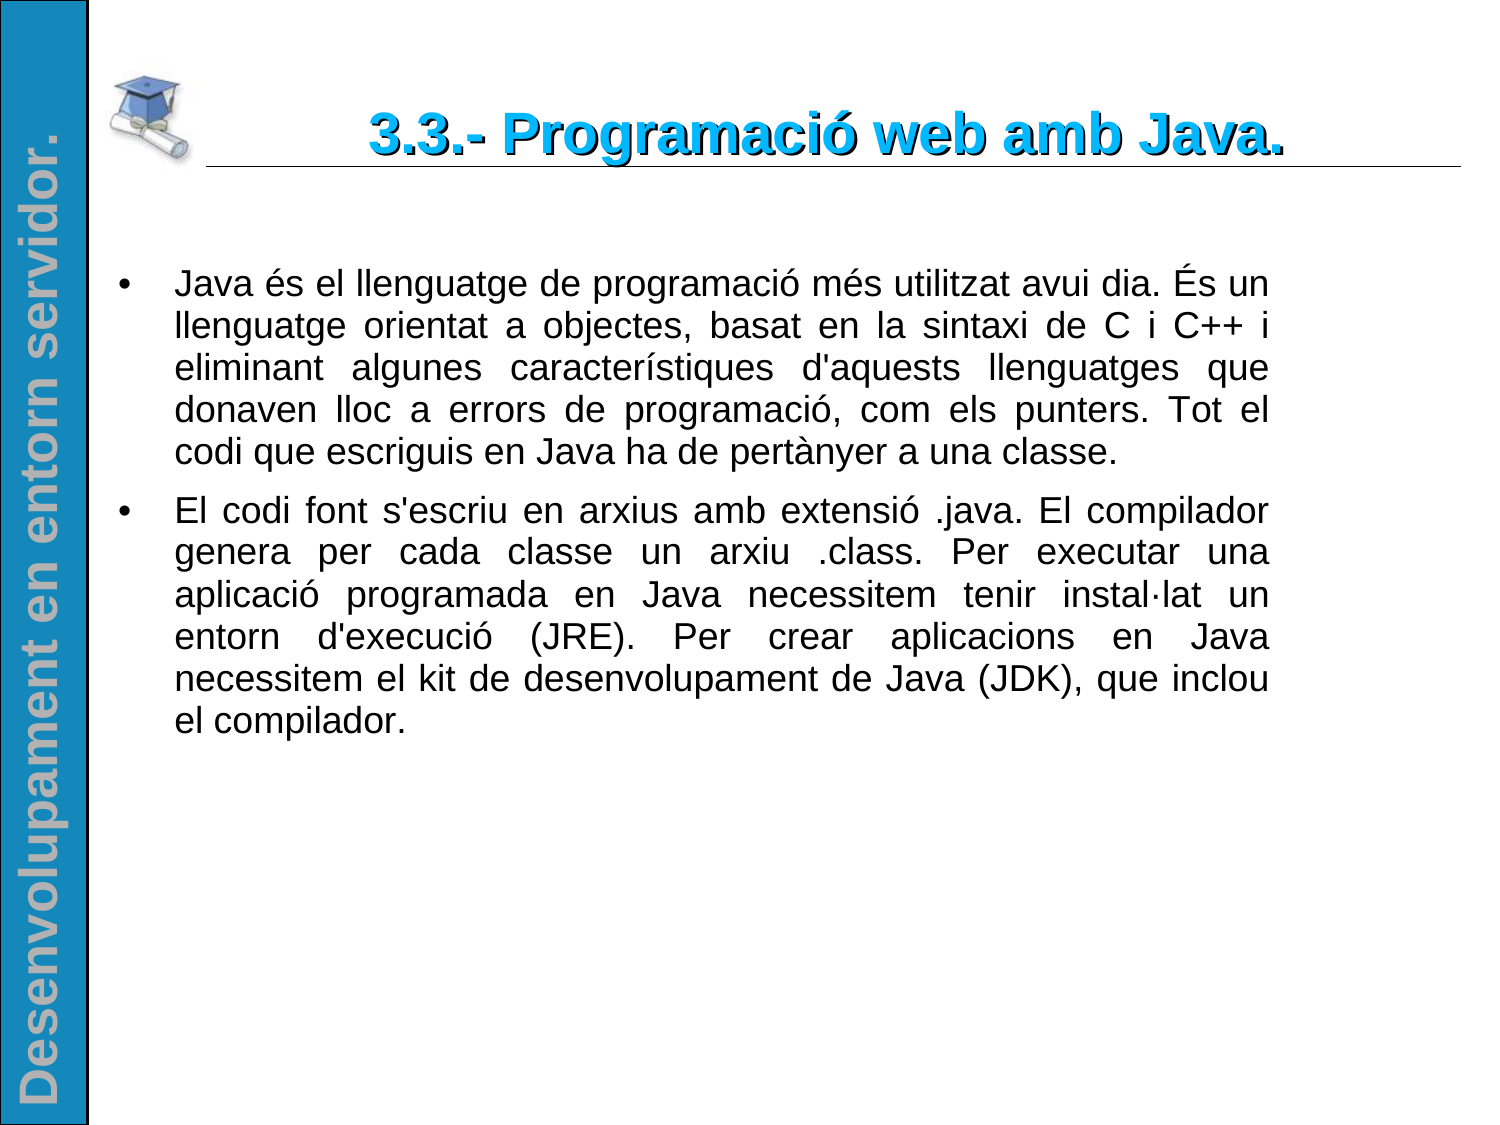

# 3.3.- Programació web amb Java.
Java és el llenguatge de programació més utilitzat avui dia. És un llenguatge orientat a objectes, basat en la sintaxi de C i C++ i eliminant algunes característiques d'aquests llenguatges que donaven lloc a errors de programació, com els punters. Tot el codi que escriguis en Java ha de pertànyer a una classe.
El codi font s'escriu en arxius amb extensió .java. El compilador genera per cada classe un arxiu .class. Per executar una aplicació programada en Java necessitem tenir instal·lat un entorn d'execució (JRE). Per crear aplicacions en Java necessitem el kit de desenvolupament de Java (JDK), que inclou el compilador.